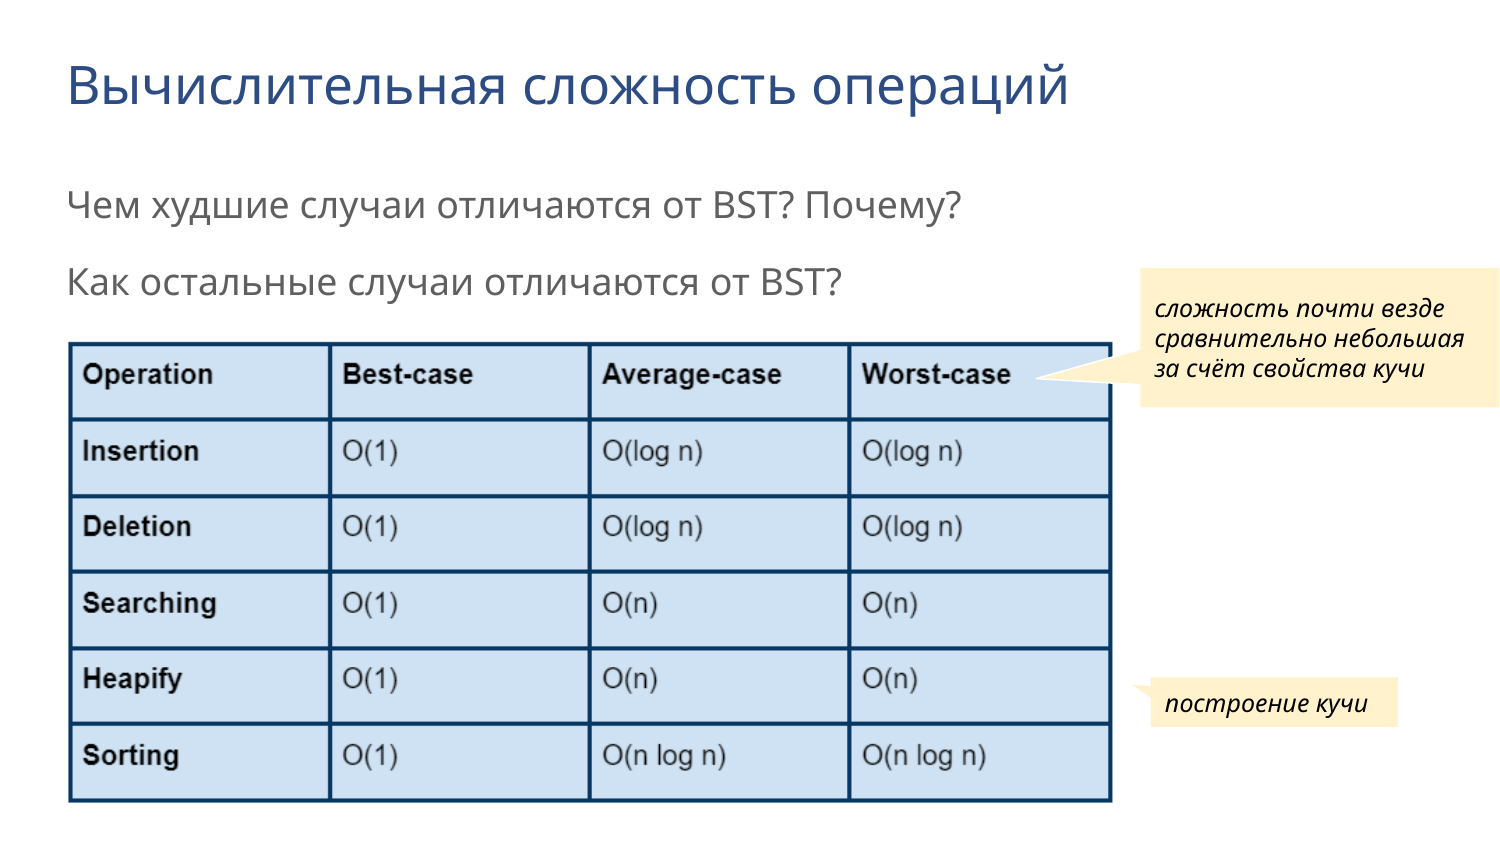

# Вычислительная сложность операций
Чем худшие случаи отличаются от BST? Почему?
Как остальные случаи отличаются от BST?
сложность почти везде сравнительно небольшая за счёт свойства кучи
построение кучи